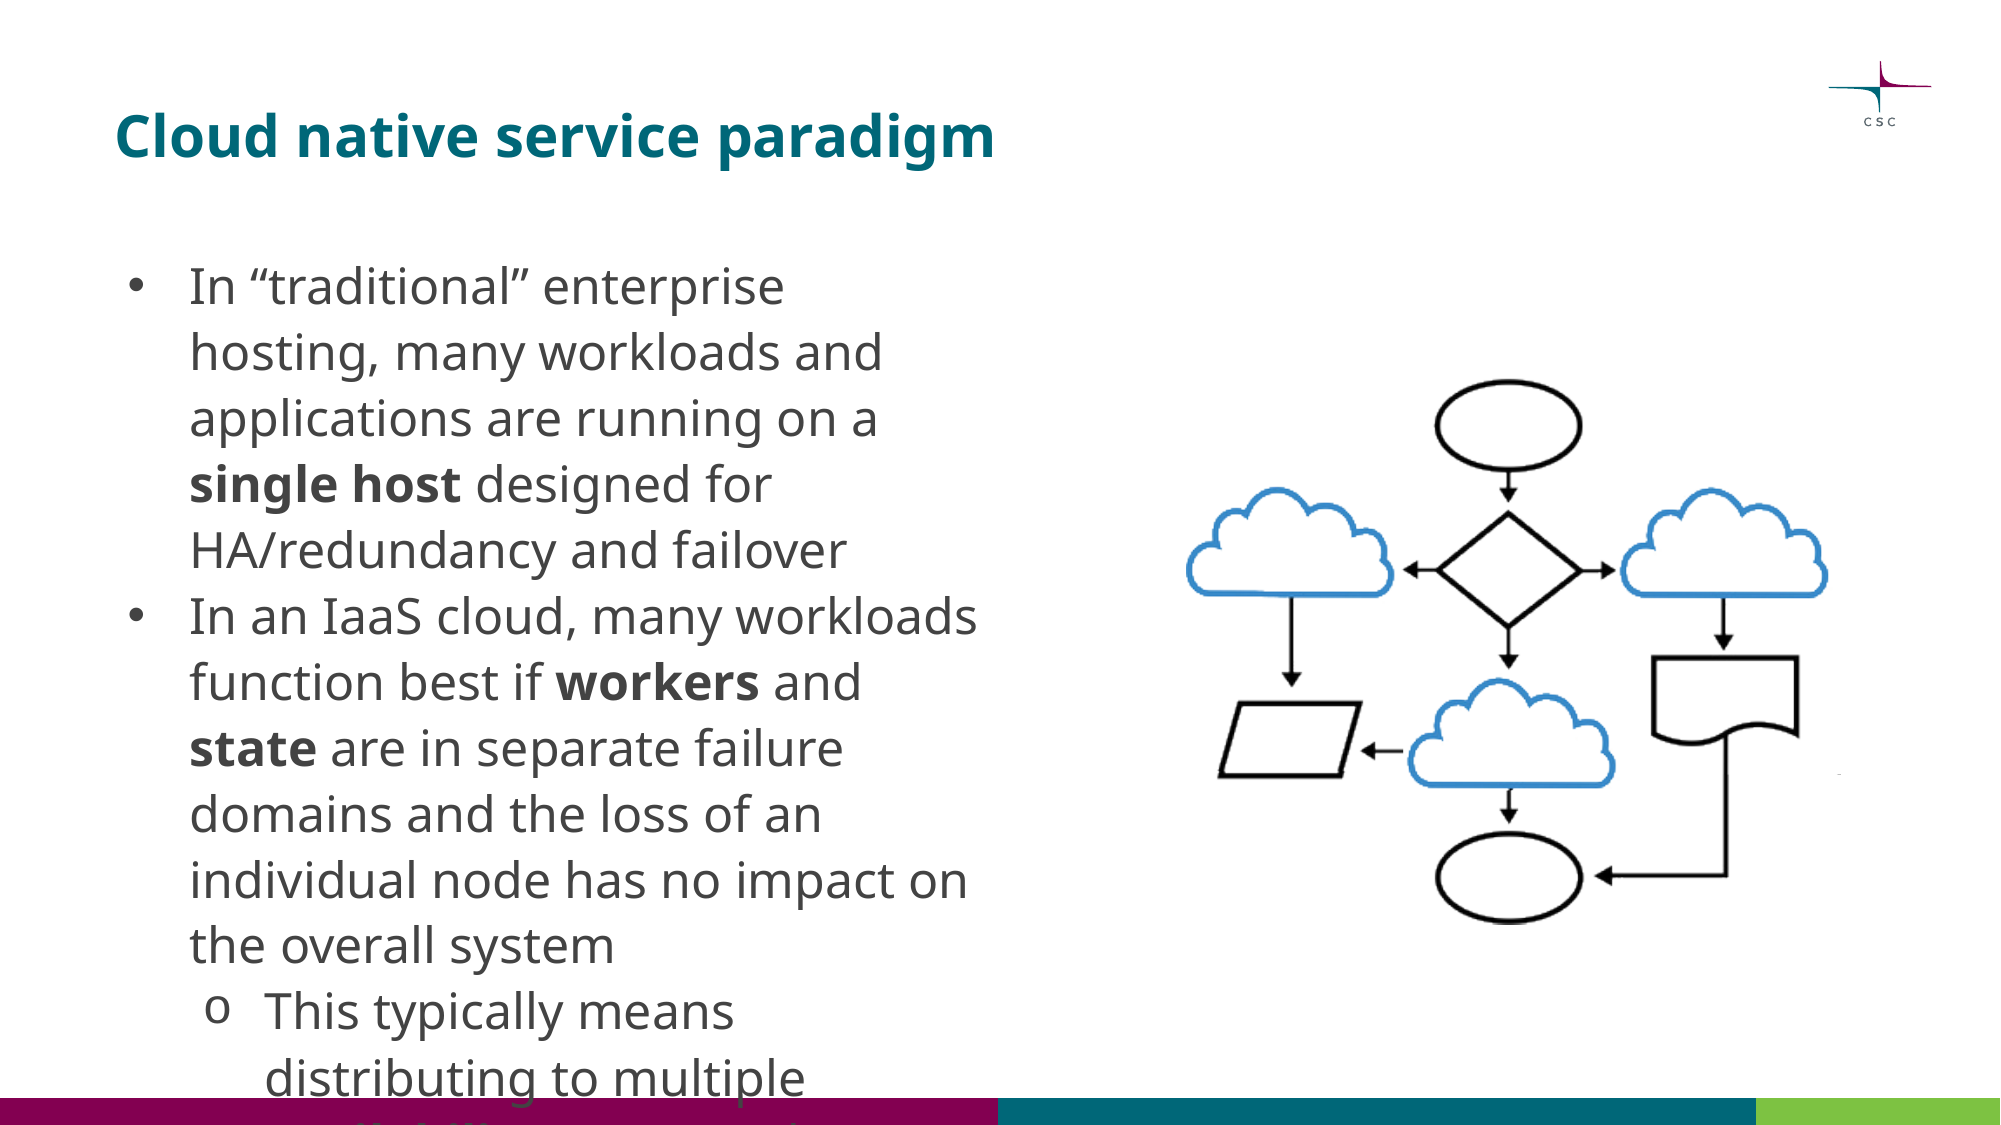

# Cloud native service paradigm
In “traditional” enterprise hosting, many workloads and applications are running on a single host designed for HA/redundancy and failover
In an IaaS cloud, many workloads function best if workers and state are in separate failure domains and the loss of an individual node has no impact on the overall system
This typically means distributing to multiple availability zones and/or clustering